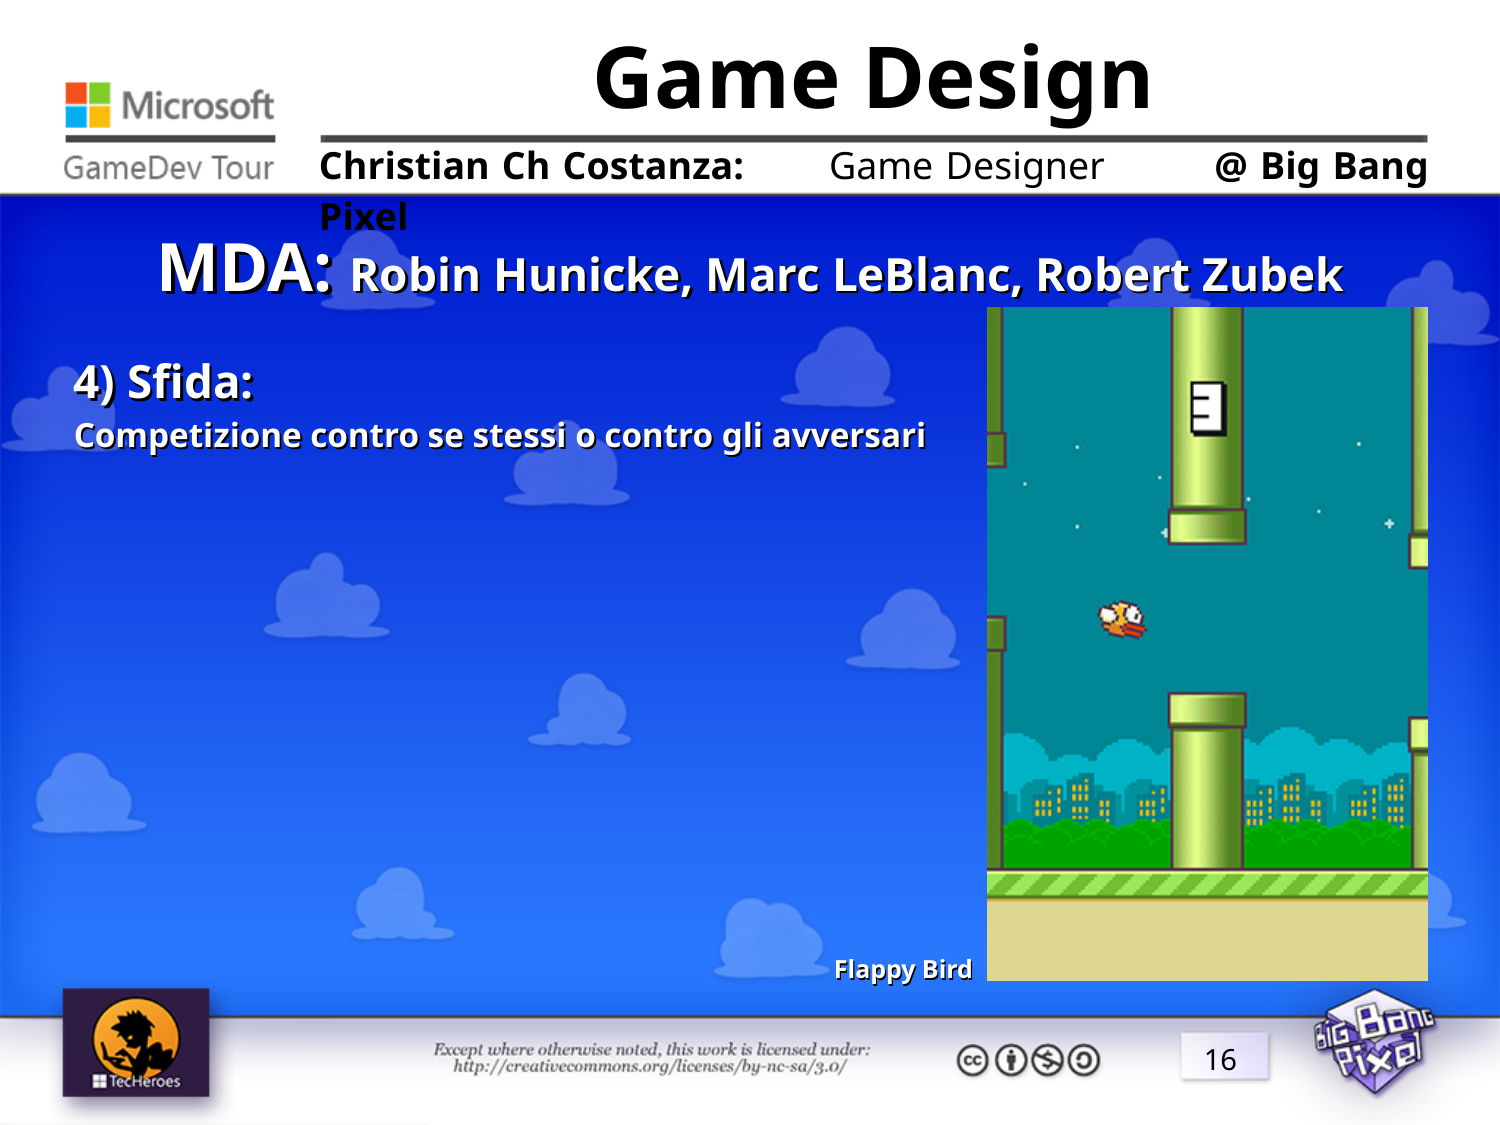

Game Design
Christian Ch Costanza: Game Designer @ Big Bang Pixel
MDA: Robin Hunicke, Marc LeBlanc, Robert Zubek
4) Sfida:
Competizione contro se stessi o contro gli avversari
Flappy Bird